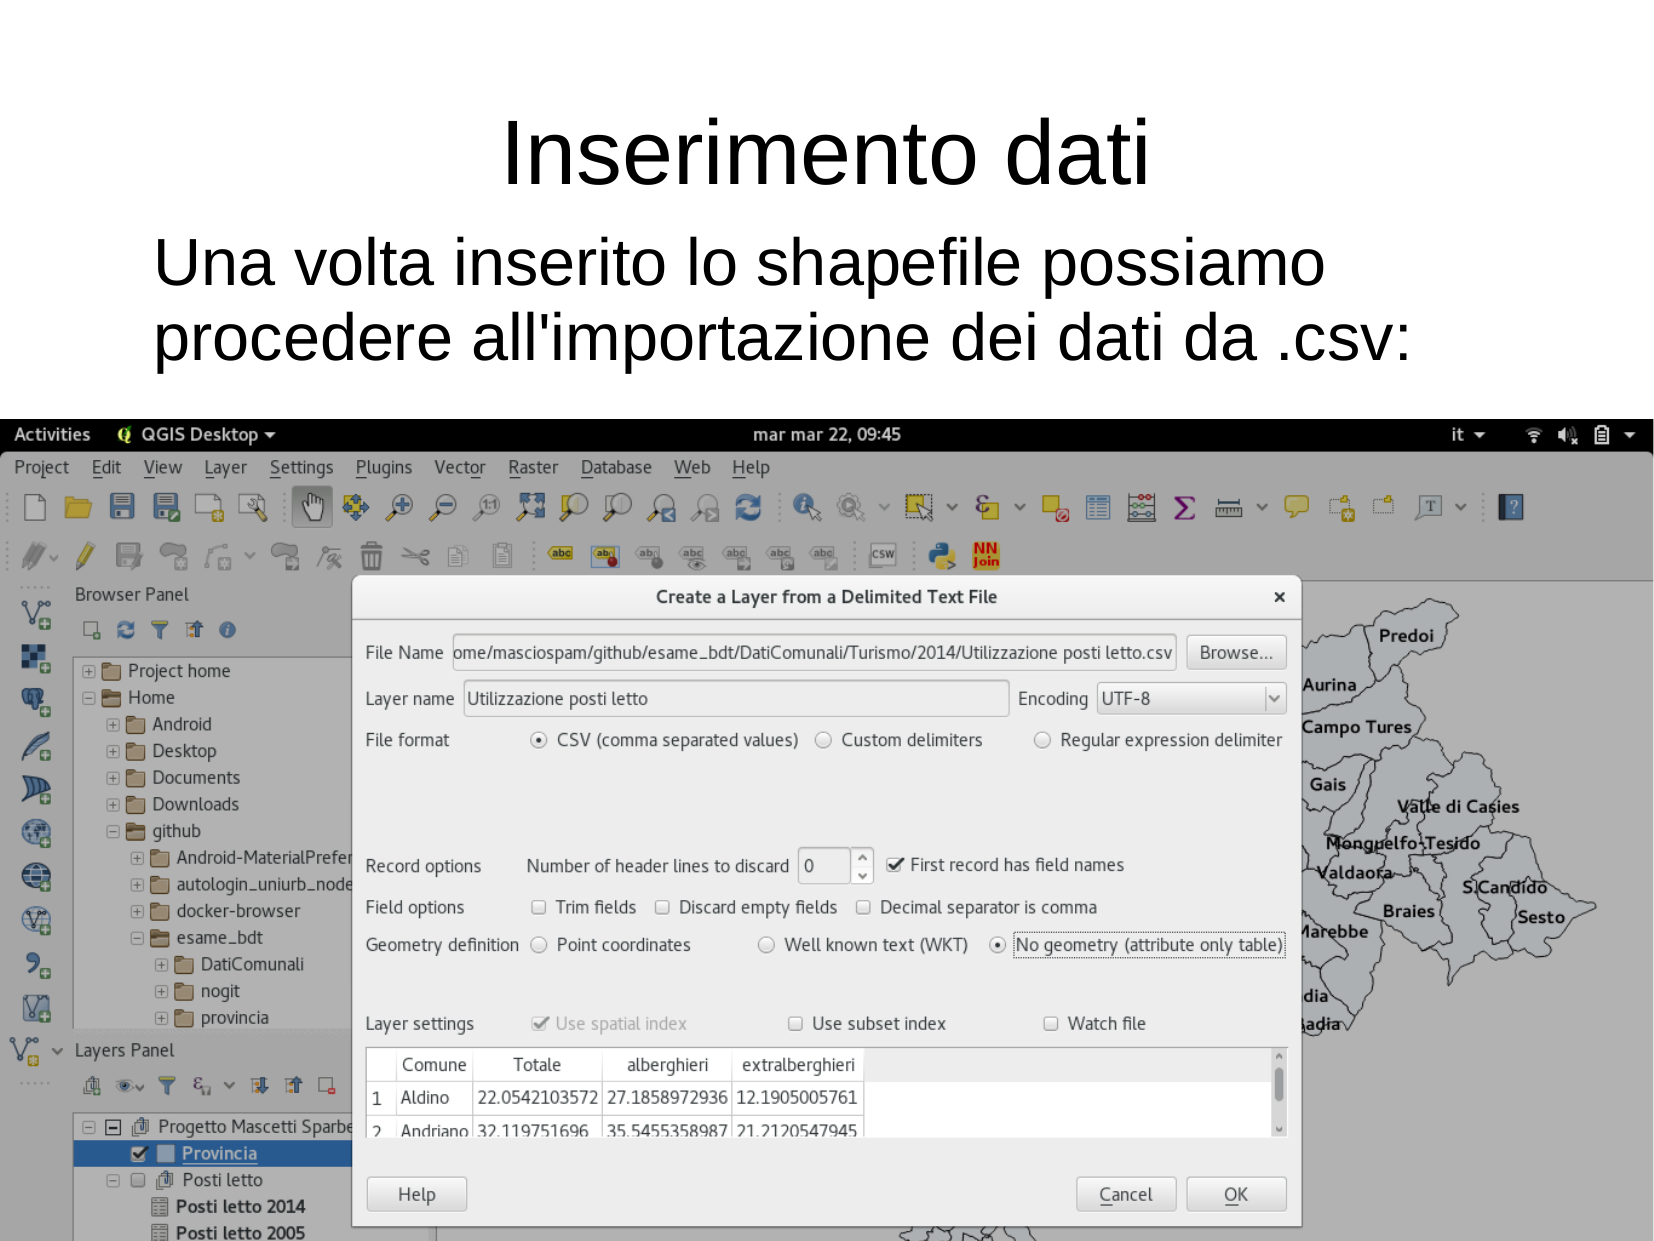

# Inserimento dati
Una volta inserito lo shapefile possiamo procedere all'importazione dei dati da .csv: